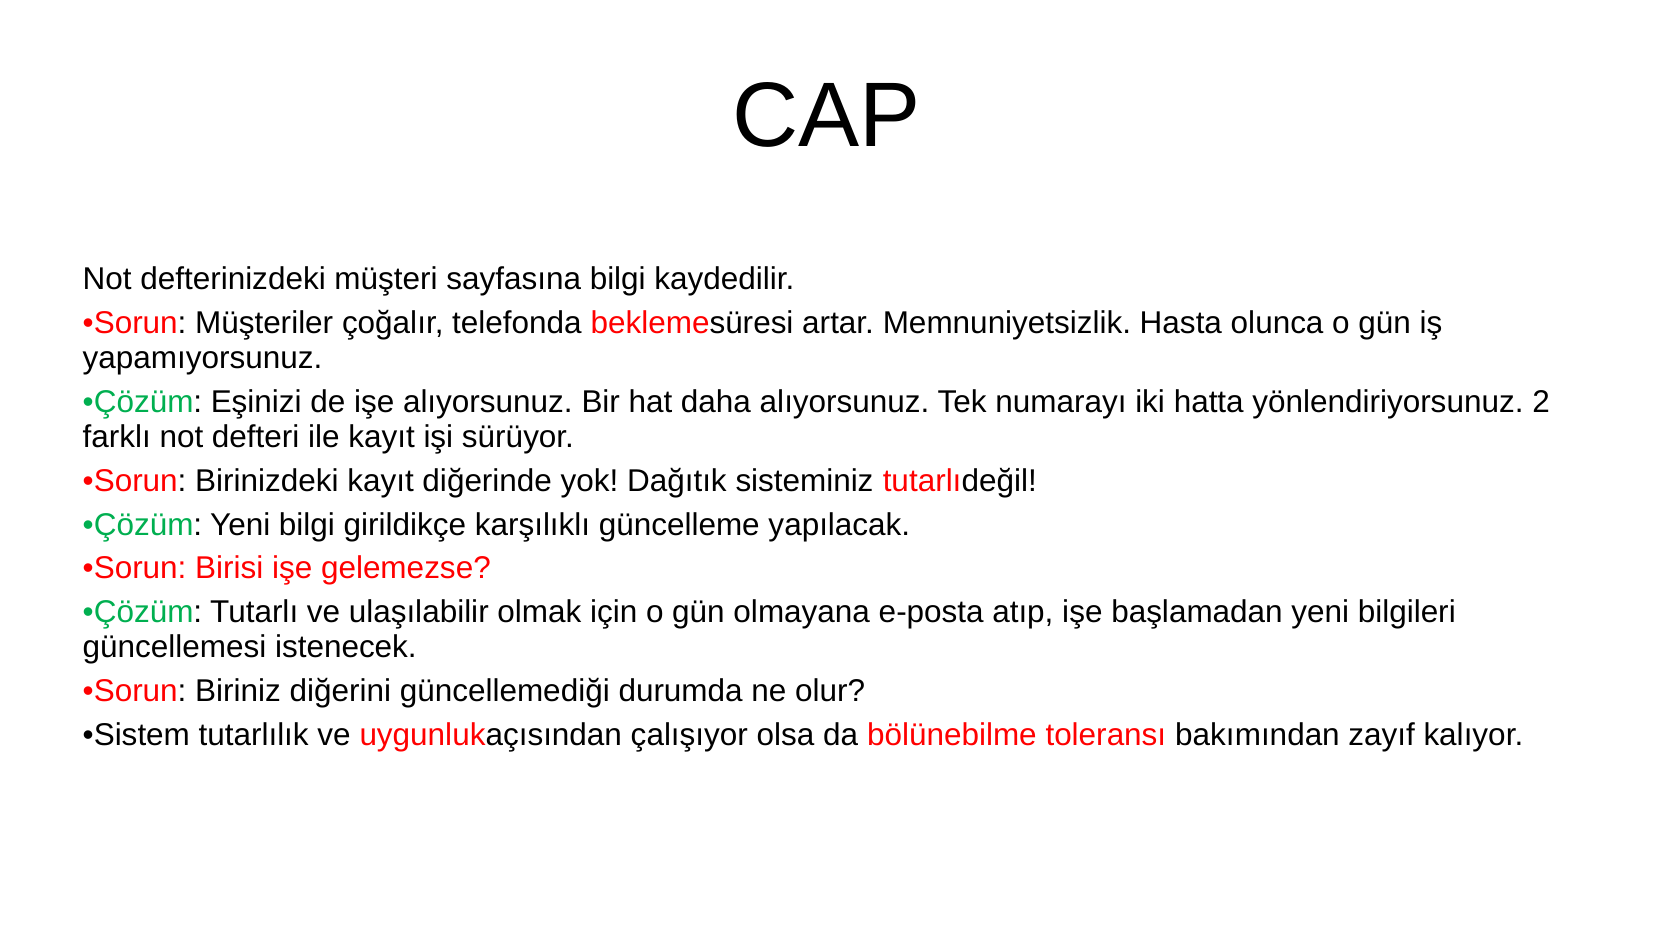

# CAP
Not defterinizdeki müşteri sayfasına bilgi kaydedilir.
•Sorun: Müşteriler çoğalır, telefonda beklemesüresi artar. Memnuniyetsizlik. Hasta olunca o gün iş yapamıyorsunuz.
•Çözüm: Eşinizi de işe alıyorsunuz. Bir hat daha alıyorsunuz. Tek numarayı iki hatta yönlendiriyorsunuz. 2 farklı not defteri ile kayıt işi sürüyor.
•Sorun: Birinizdeki kayıt diğerinde yok! Dağıtık sisteminiz tutarlıdeğil!
•Çözüm: Yeni bilgi girildikçe karşılıklı güncelleme yapılacak.
•Sorun: Birisi işe gelemezse?
•Çözüm: Tutarlı ve ulaşılabilir olmak için o gün olmayana e-posta atıp, işe başlamadan yeni bilgileri güncellemesi istenecek.
•Sorun: Biriniz diğerini güncellemediği durumda ne olur?
•Sistem tutarlılık ve uygunlukaçısından çalışıyor olsa da bölünebilme toleransı bakımından zayıf kalıyor.